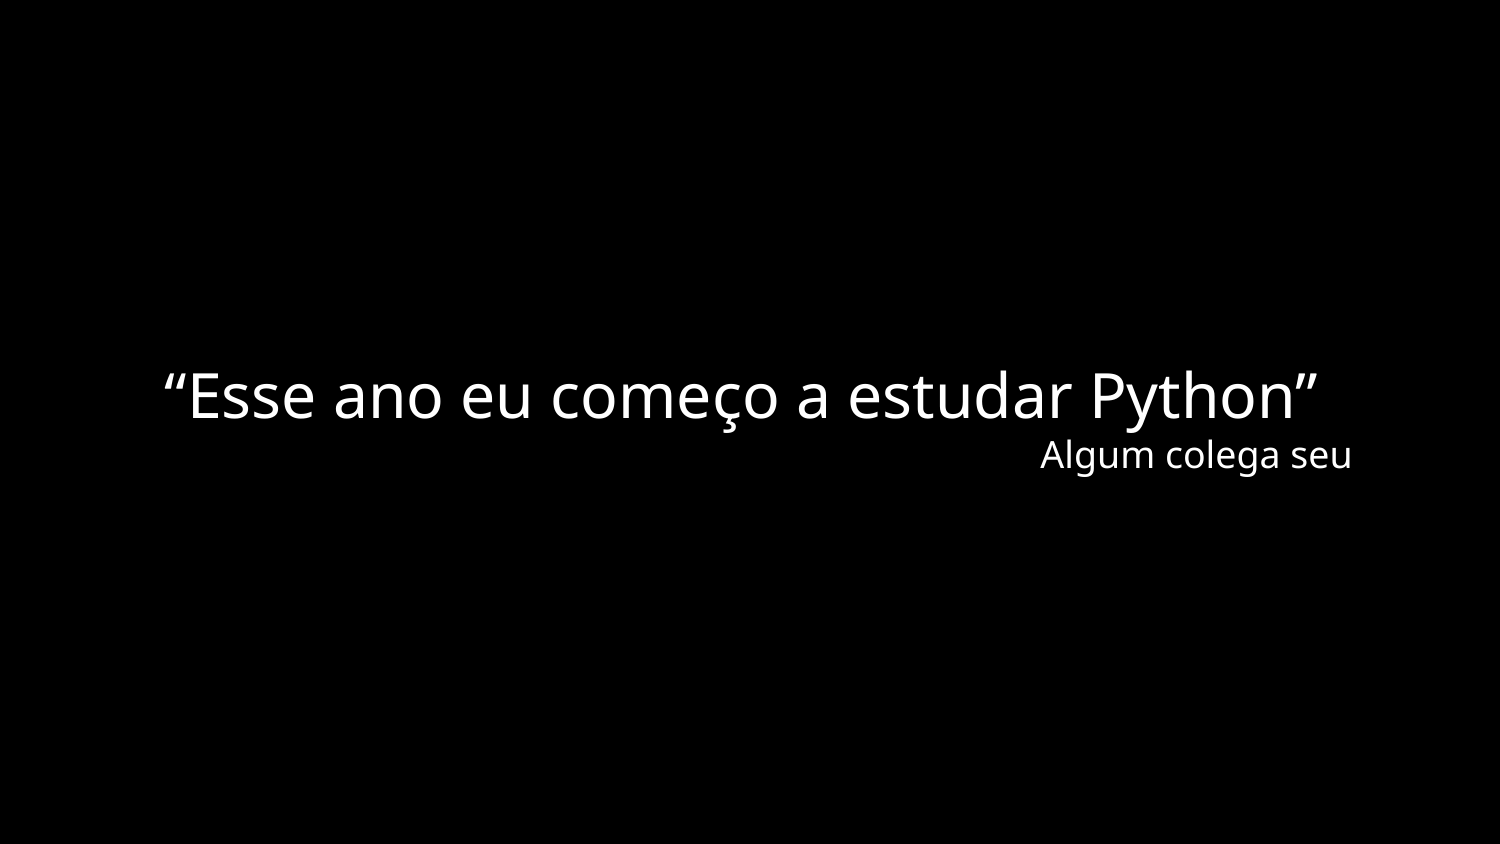

“Esse ano eu começo a estudar Python”
Algum colega seu